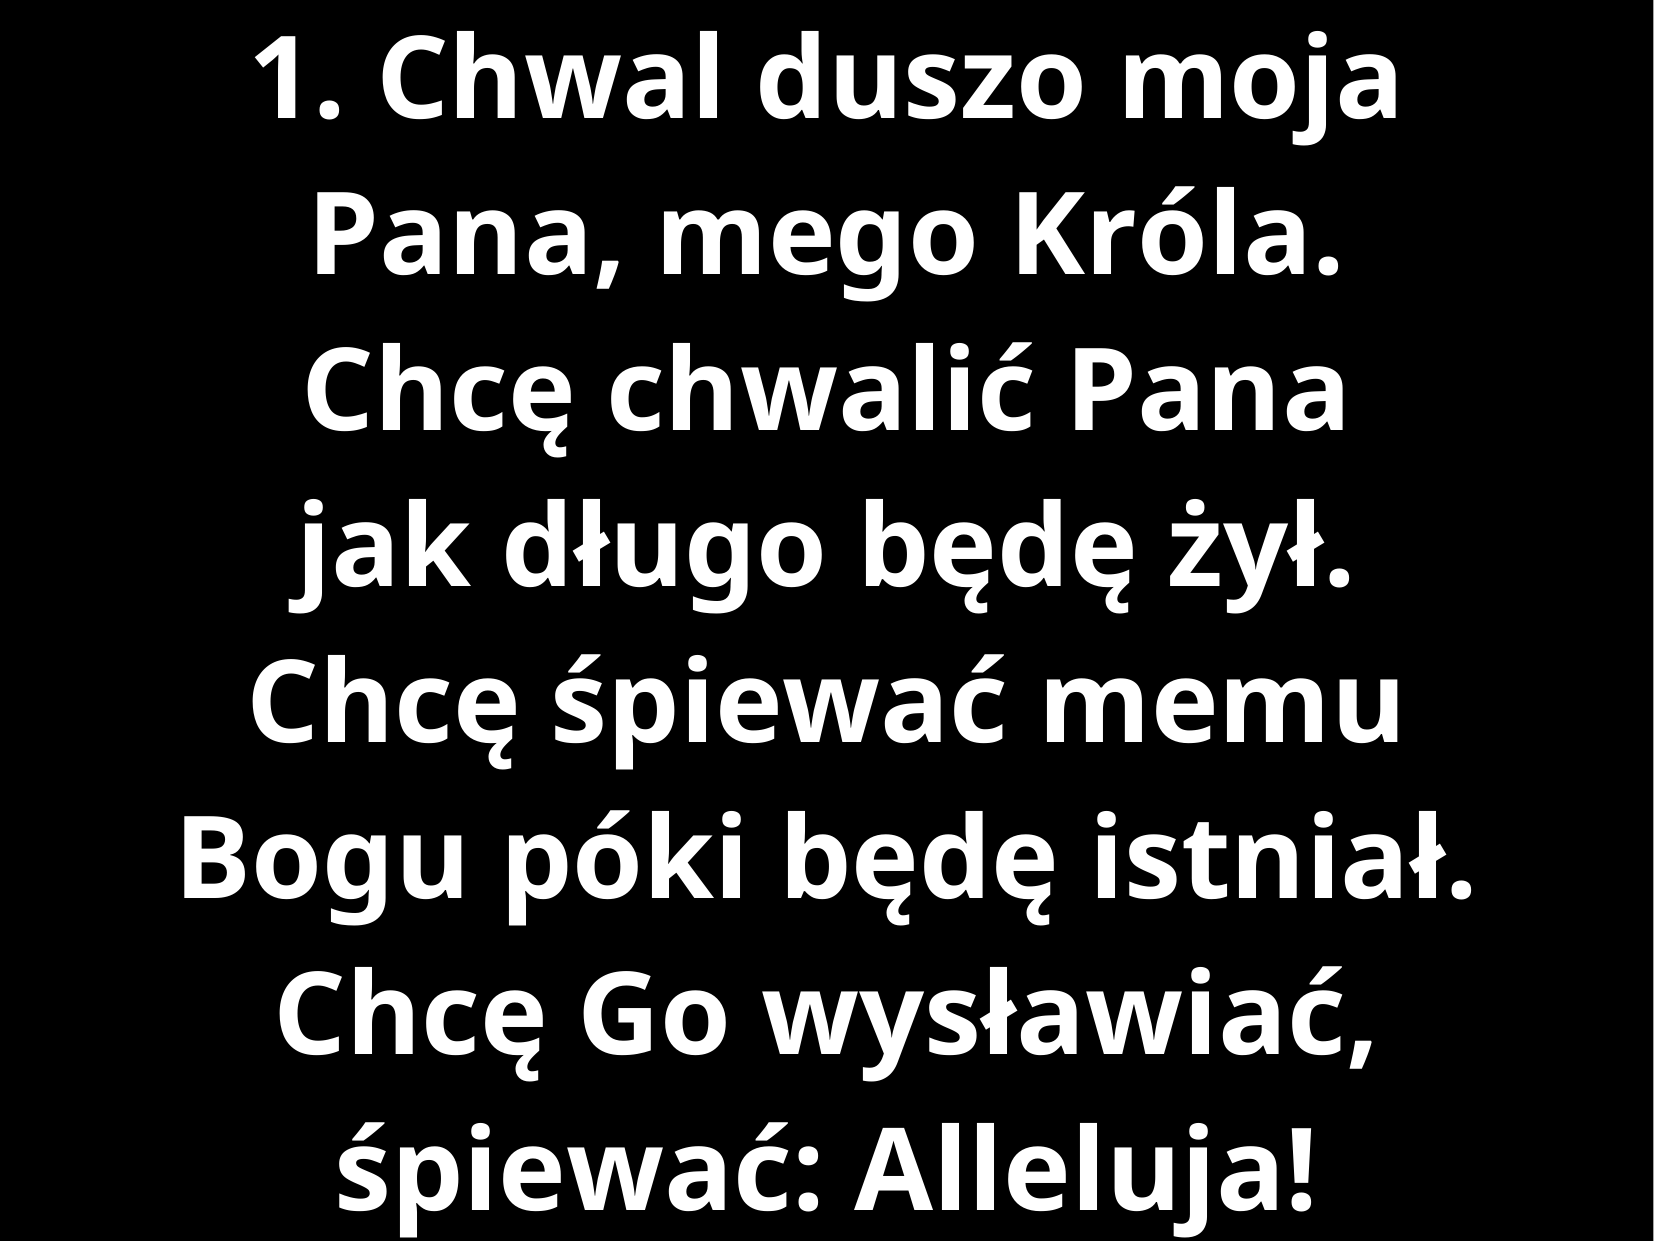

# 1. Chwal duszo moja Pana, mego Króla. Chcę chwalić Pana jak długo będę żył. Chcę śpiewać memu Bogu póki będę istniał. Chcę Go wysławiać, śpiewać: Alleluja!